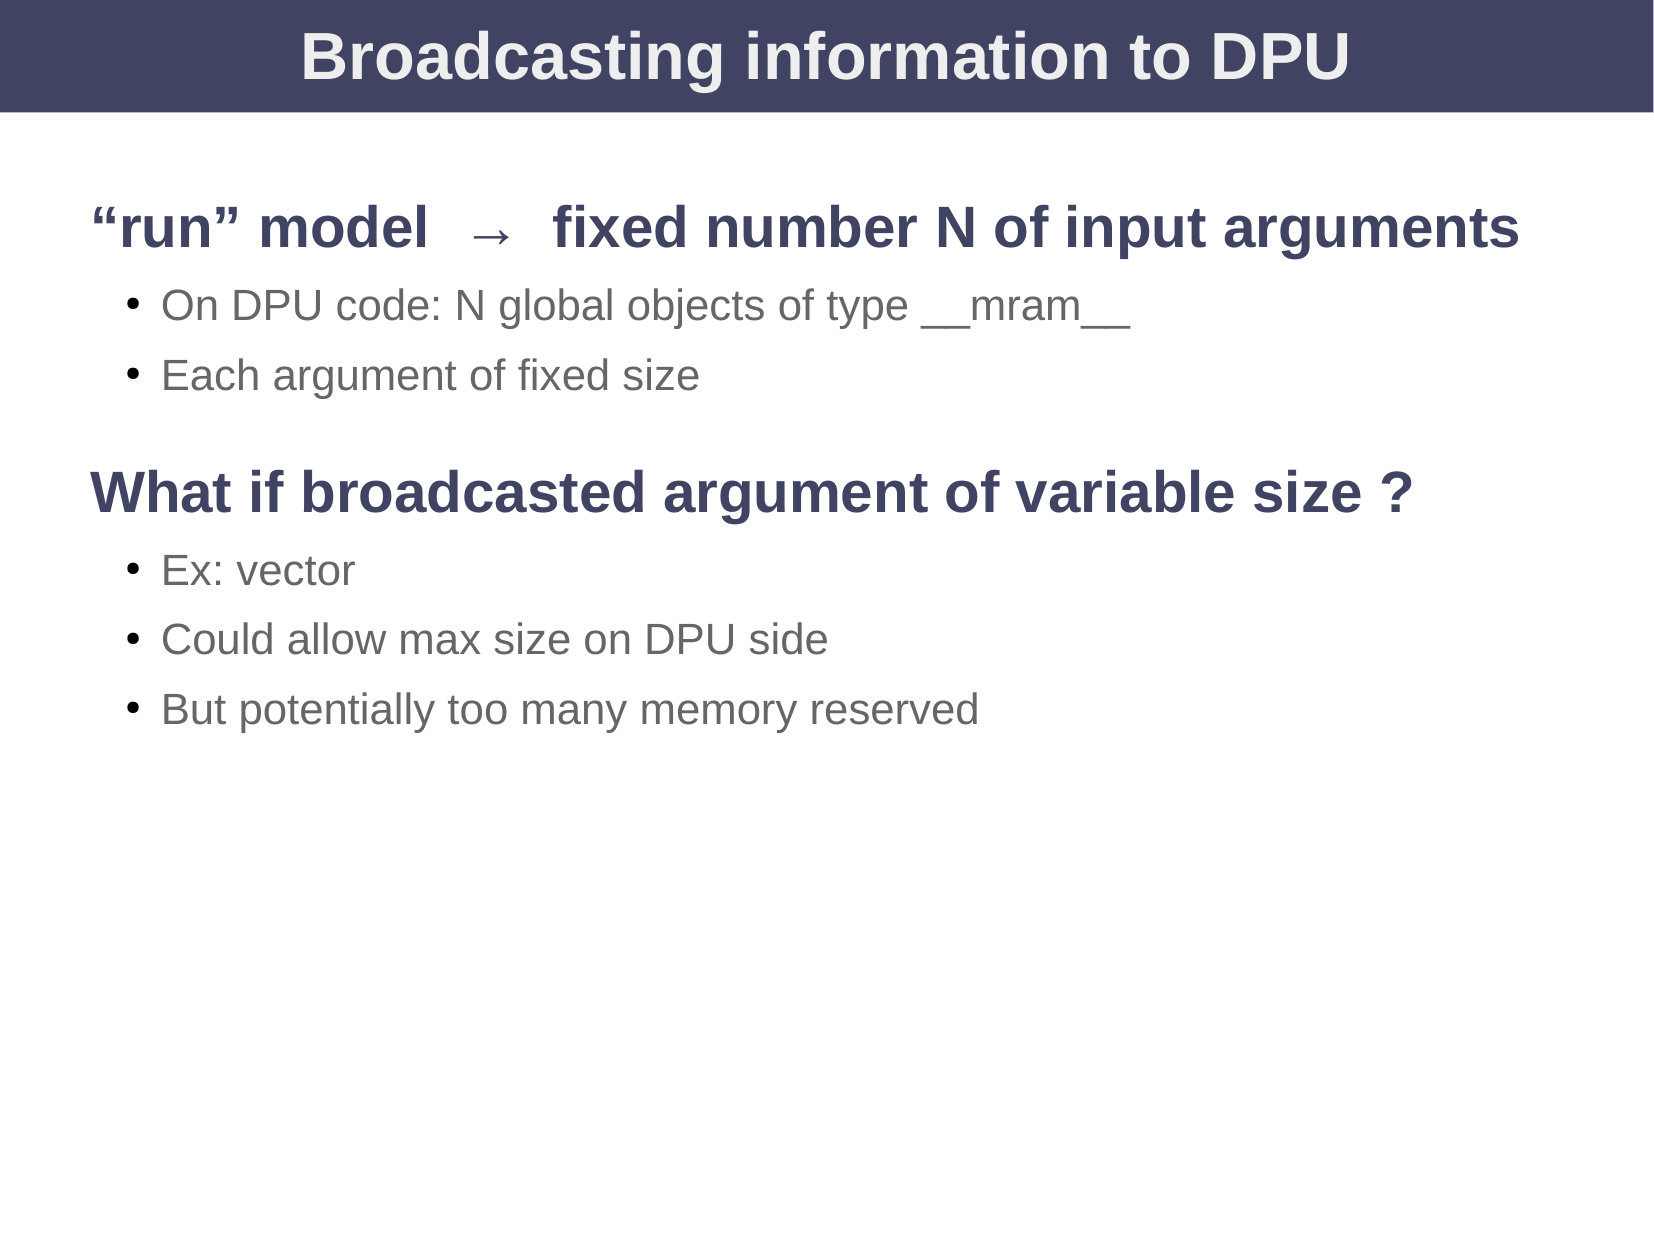

Broadcasting information to DPU
“run” model → fixed number N of input arguments
On DPU code: N global objects of type __mram__
Each argument of fixed size
What if broadcasted argument of variable size ?
Ex: vector
Could allow max size on DPU side
But potentially too many memory reserved